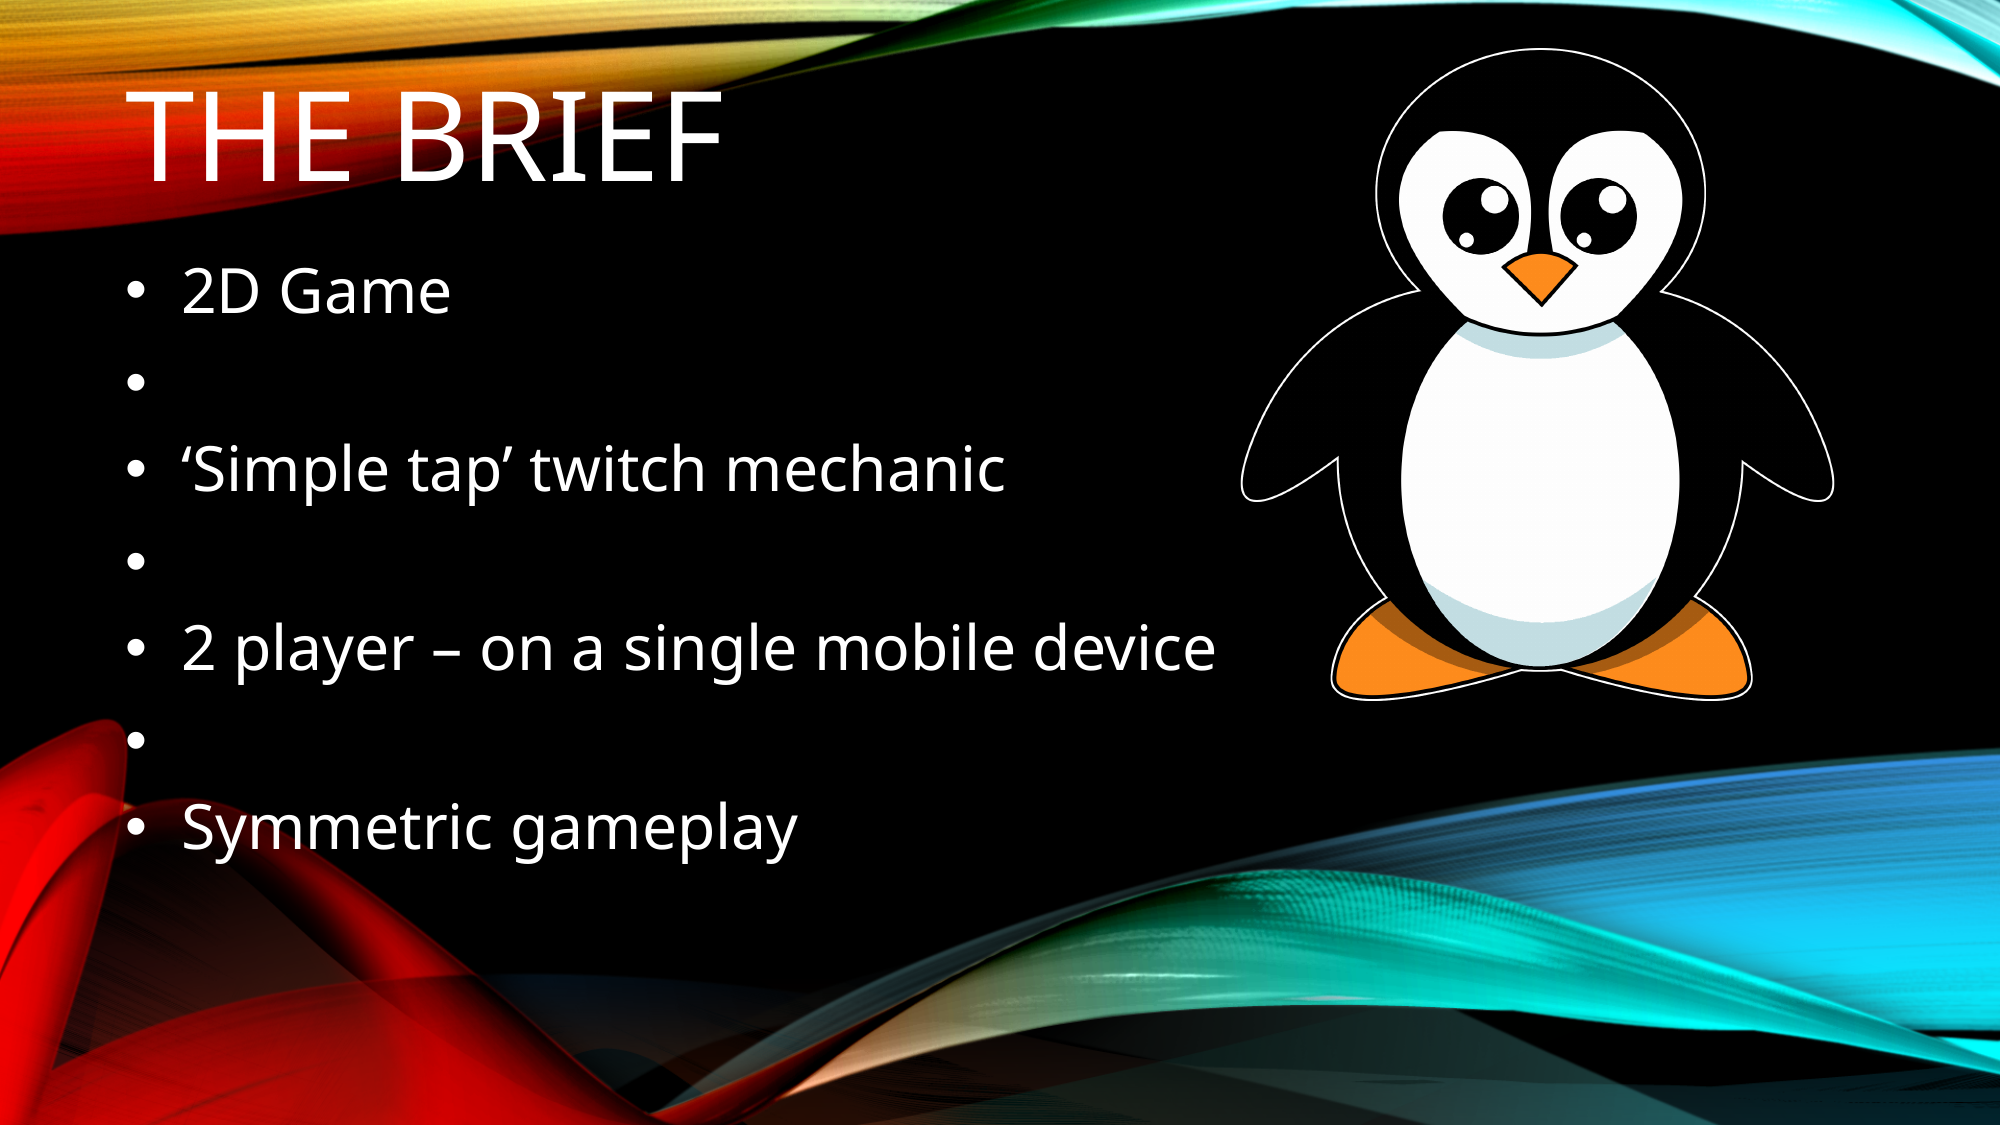

# The Brief
2D Game
‘Simple tap’ twitch mechanic
2 player – on a single mobile device
Symmetric gameplay